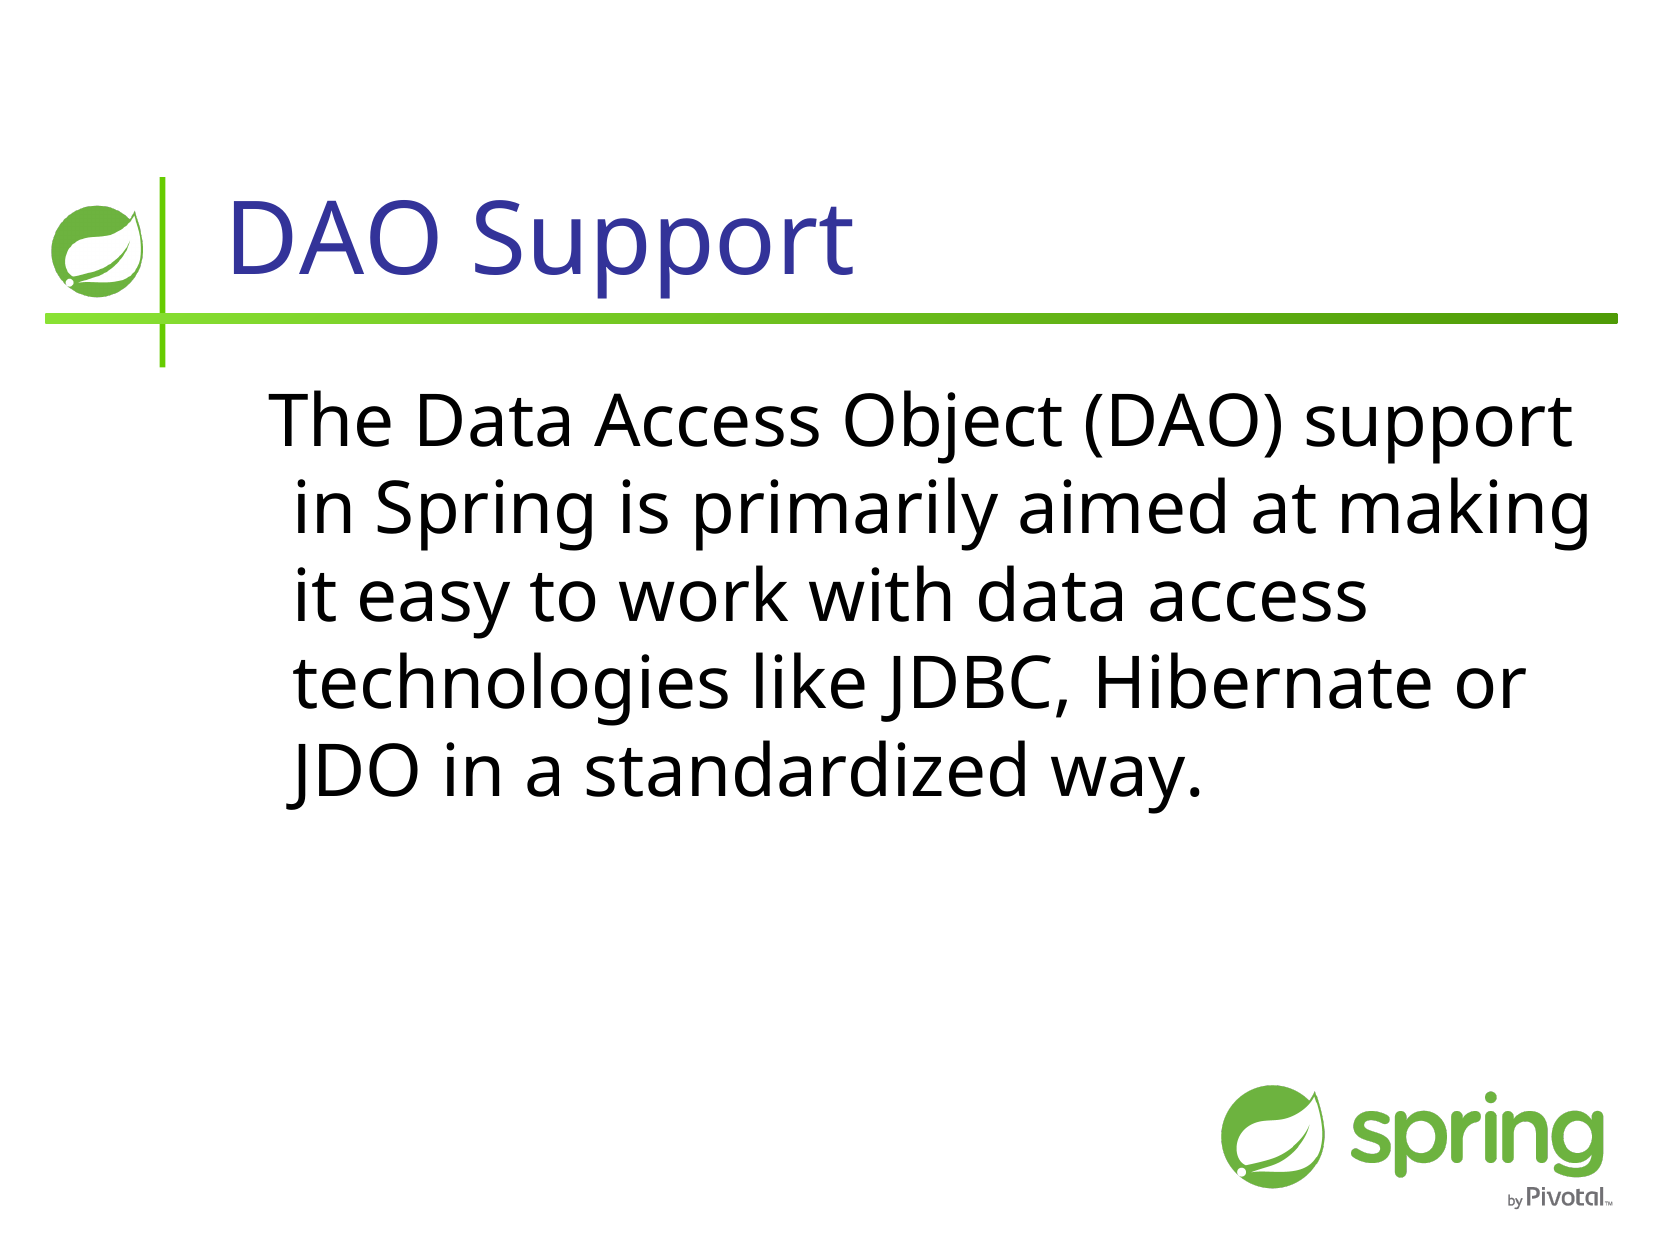

# DAO Support
 The Data Access Object (DAO) support in Spring is primarily aimed at making it easy to work with data access technologies like JDBC, Hibernate or JDO in a standardized way.